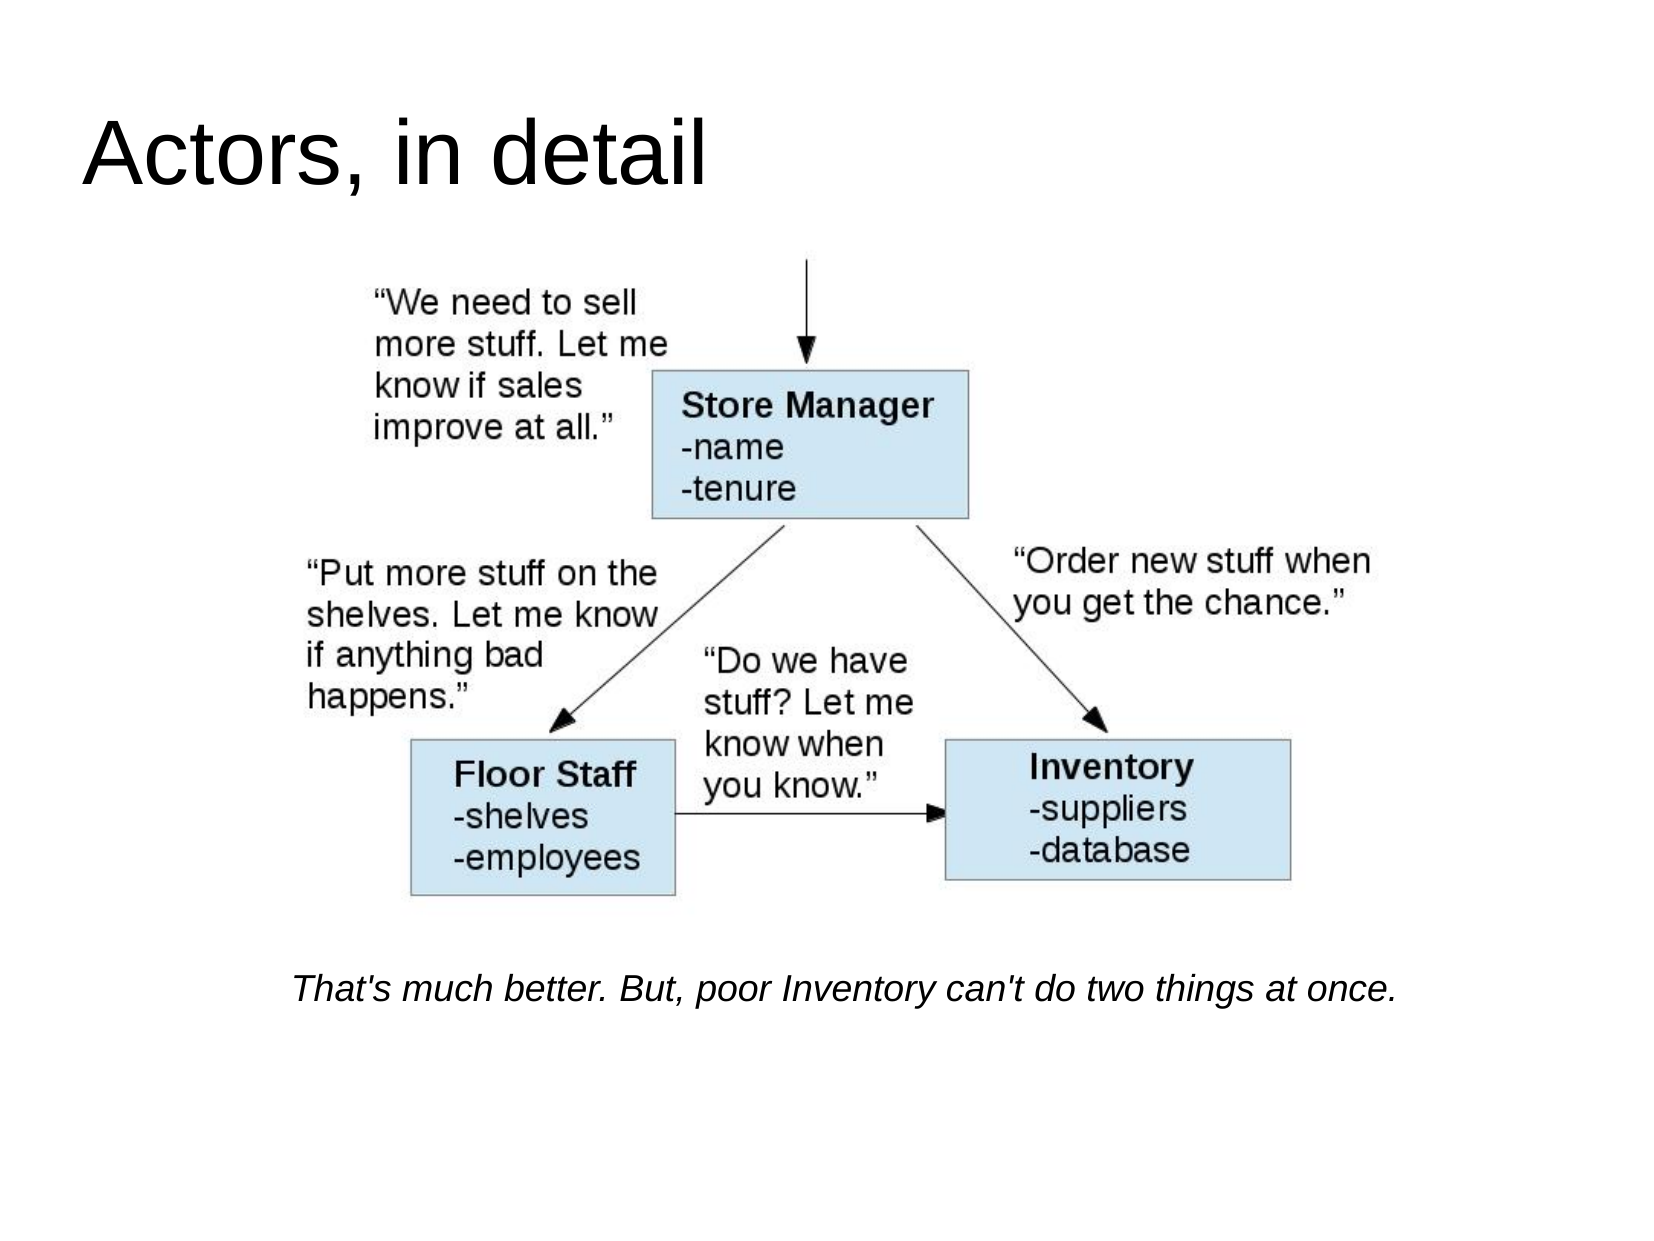

# Actors, in detail
That's much better. But, poor Inventory can't do two things at once.